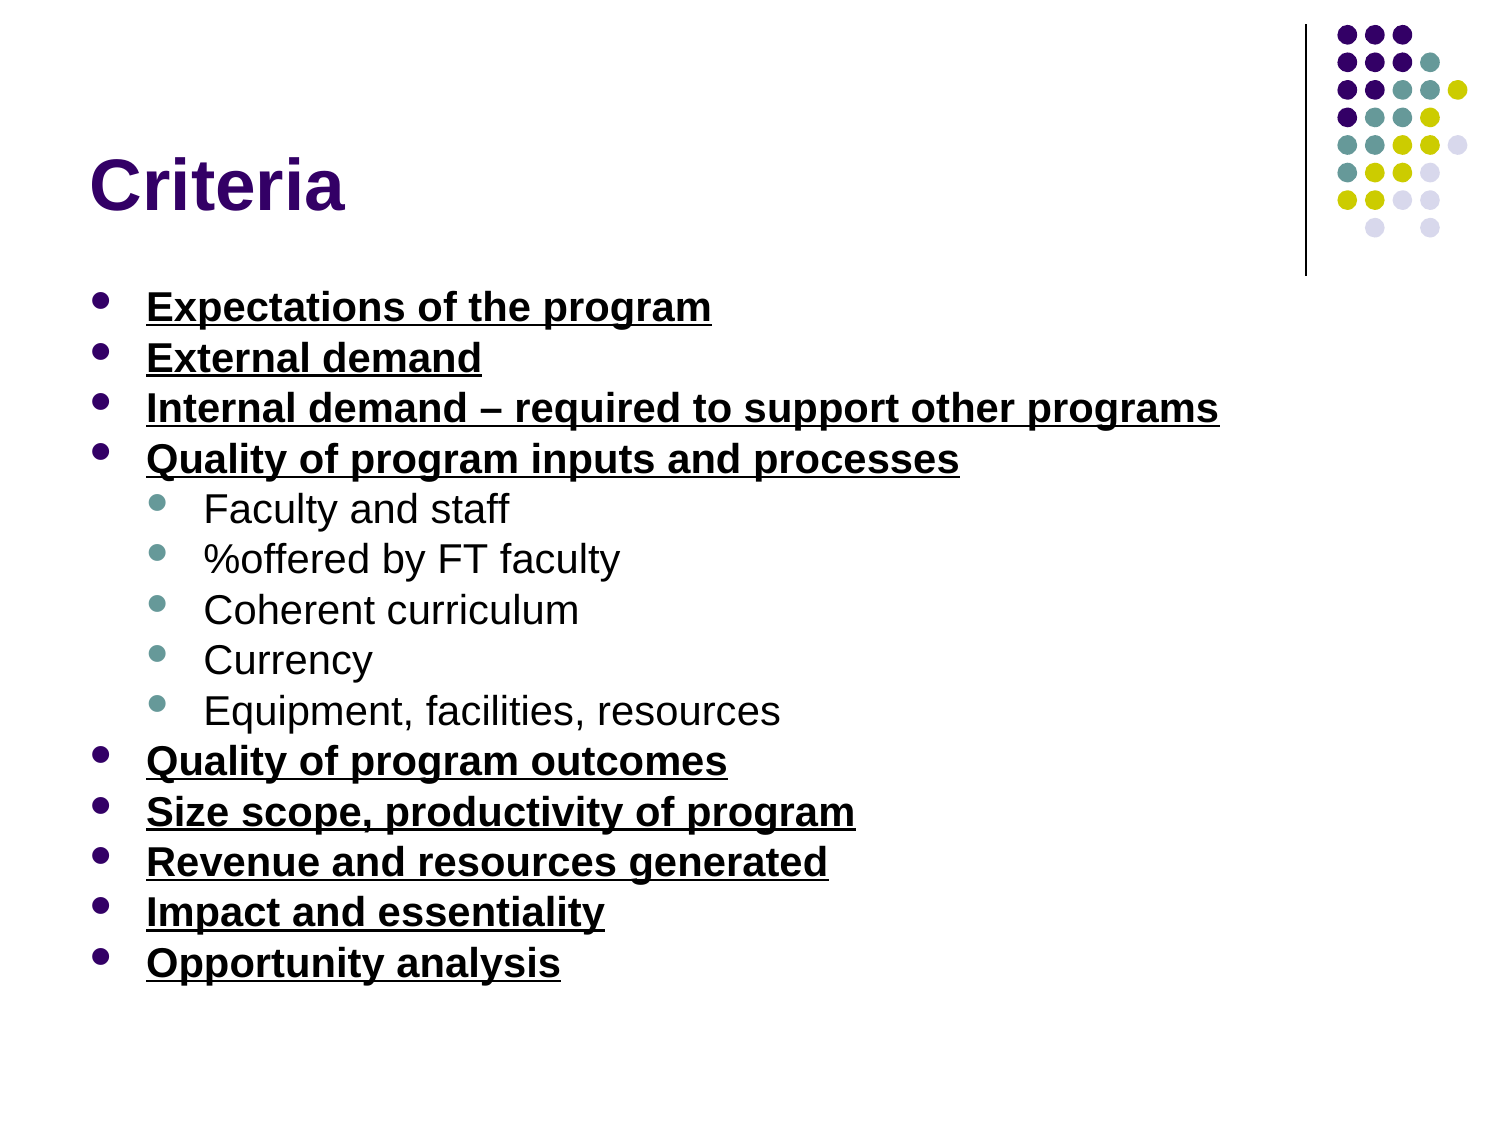

# Criteria
Expectations of the program
External demand
Internal demand – required to support other programs
Quality of program inputs and processes
Faculty and staff
%offered by FT faculty
Coherent curriculum
Currency
Equipment, facilities, resources
Quality of program outcomes
Size scope, productivity of program
Revenue and resources generated
Impact and essentiality
Opportunity analysis